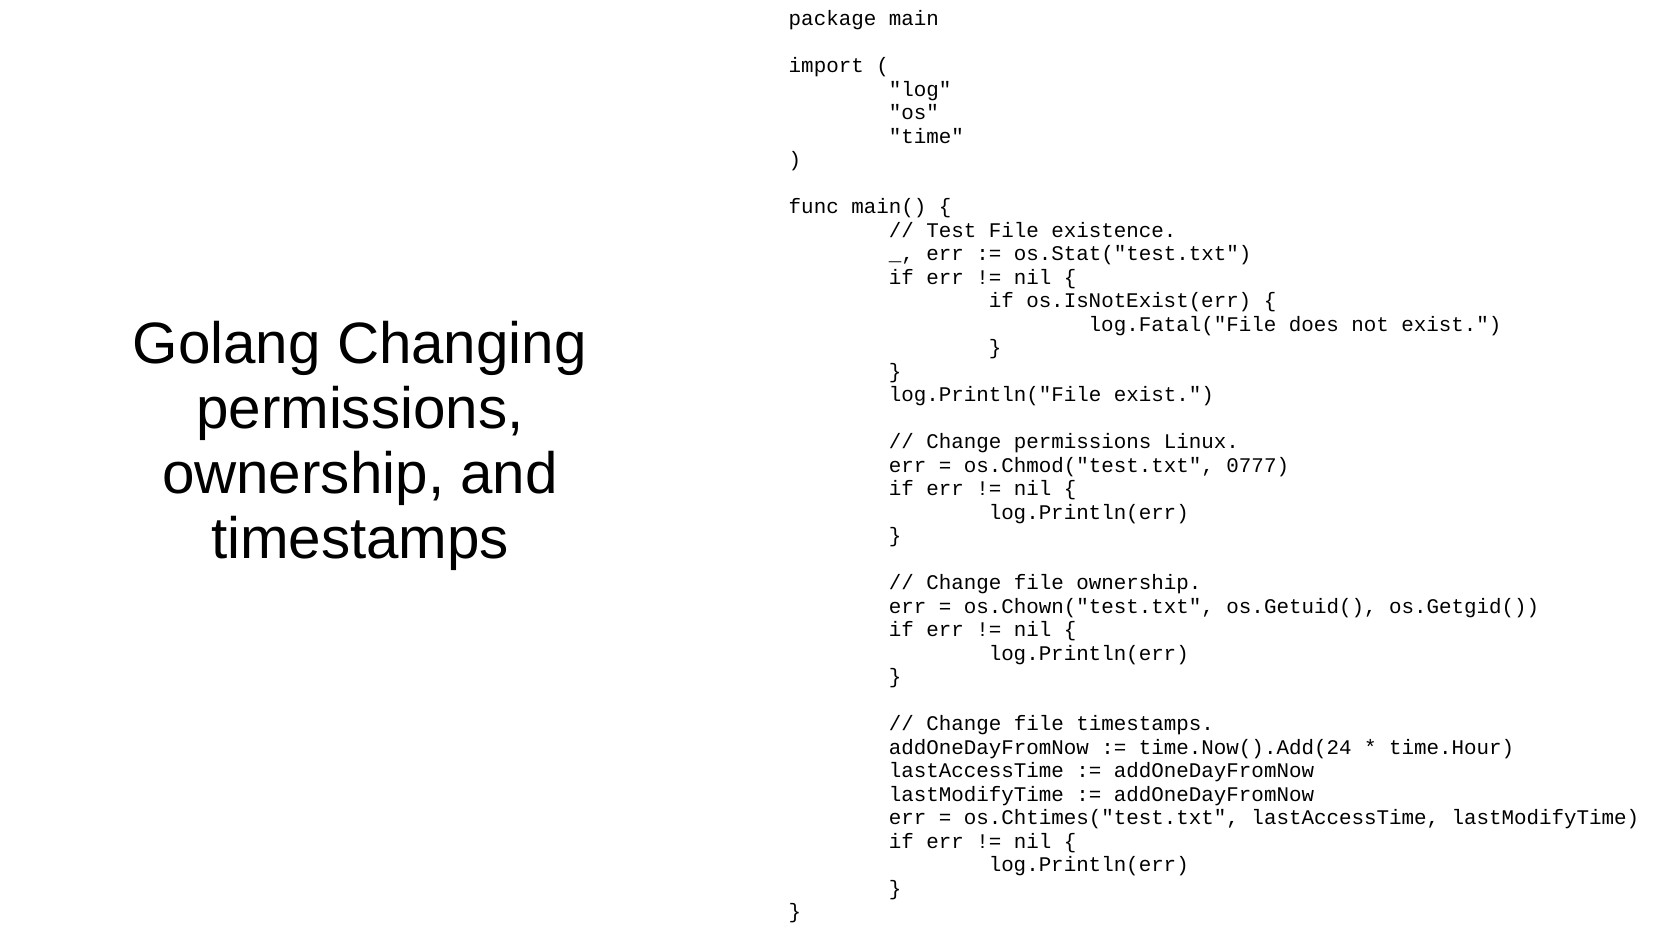

package main
import (
 "log"
 "os"
 "time"
)
func main() {
 // Test File existence.
 _, err := os.Stat("test.txt")
 if err != nil {
 if os.IsNotExist(err) {
 log.Fatal("File does not exist.")
 }
 }
 log.Println("File exist.")
 // Change permissions Linux.
 err = os.Chmod("test.txt", 0777)
 if err != nil {
 log.Println(err)
 }
 // Change file ownership.
 err = os.Chown("test.txt", os.Getuid(), os.Getgid())
 if err != nil {
 log.Println(err)
 }
 // Change file timestamps.
 addOneDayFromNow := time.Now().Add(24 * time.Hour)
 lastAccessTime := addOneDayFromNow
 lastModifyTime := addOneDayFromNow
 err = os.Chtimes("test.txt", lastAccessTime, lastModifyTime)
 if err != nil {
 log.Println(err)
 }
}
# Golang Changing permissions, ownership, and timestamps